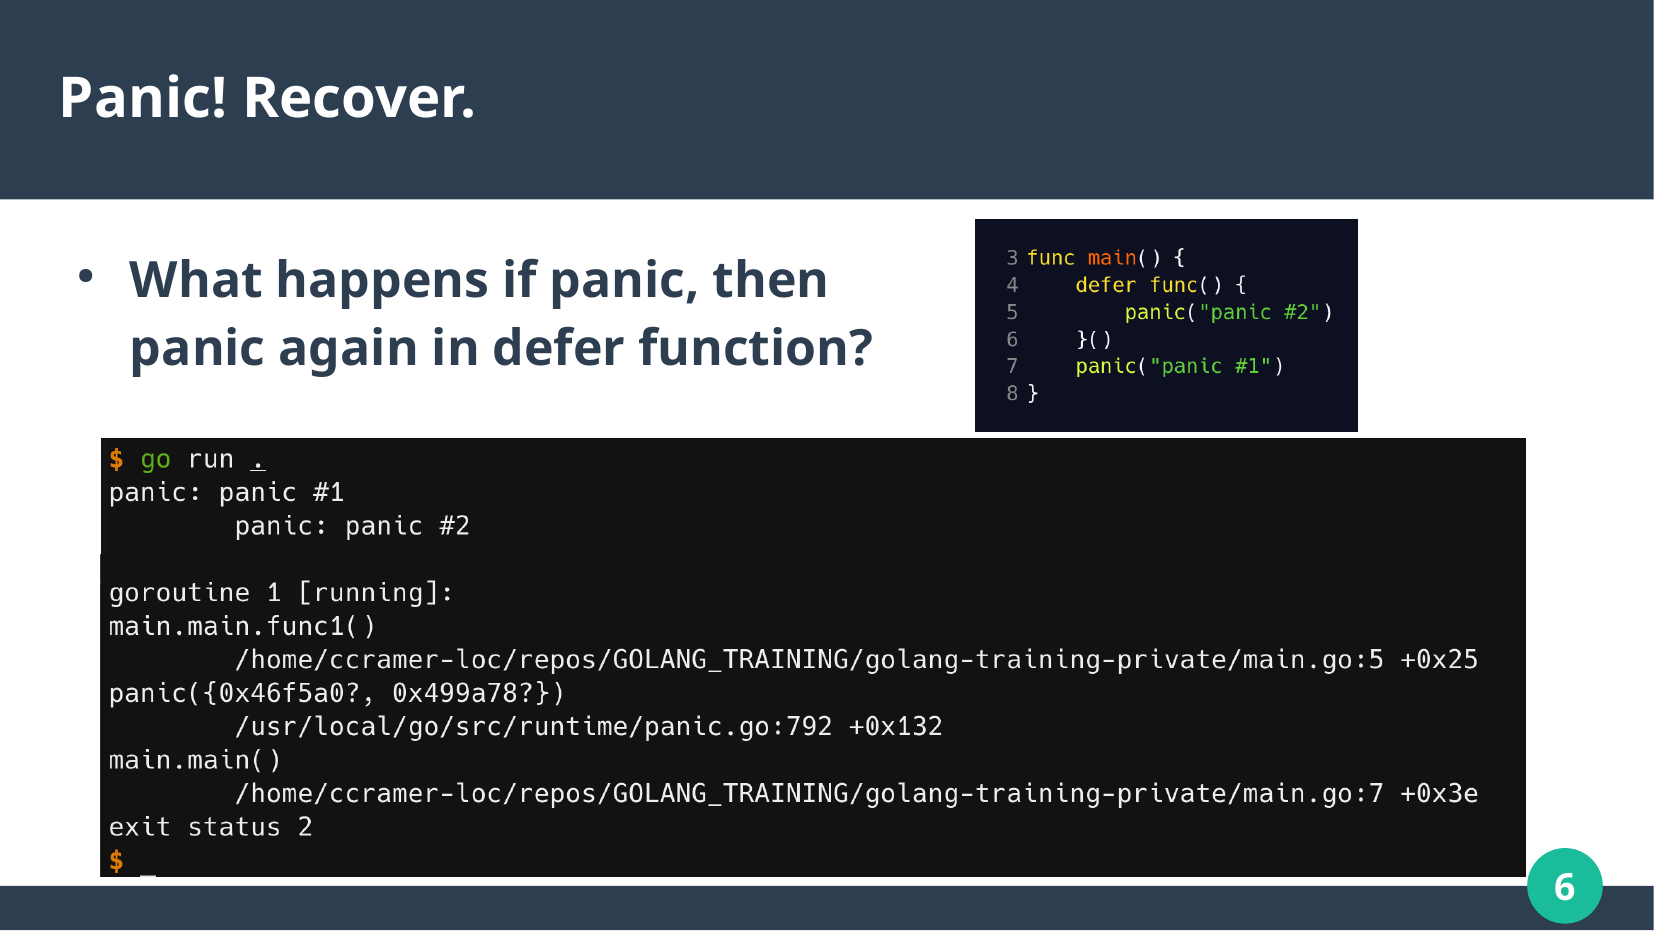

# Panic! Recover.
What happens if panic, then panic again in defer function?